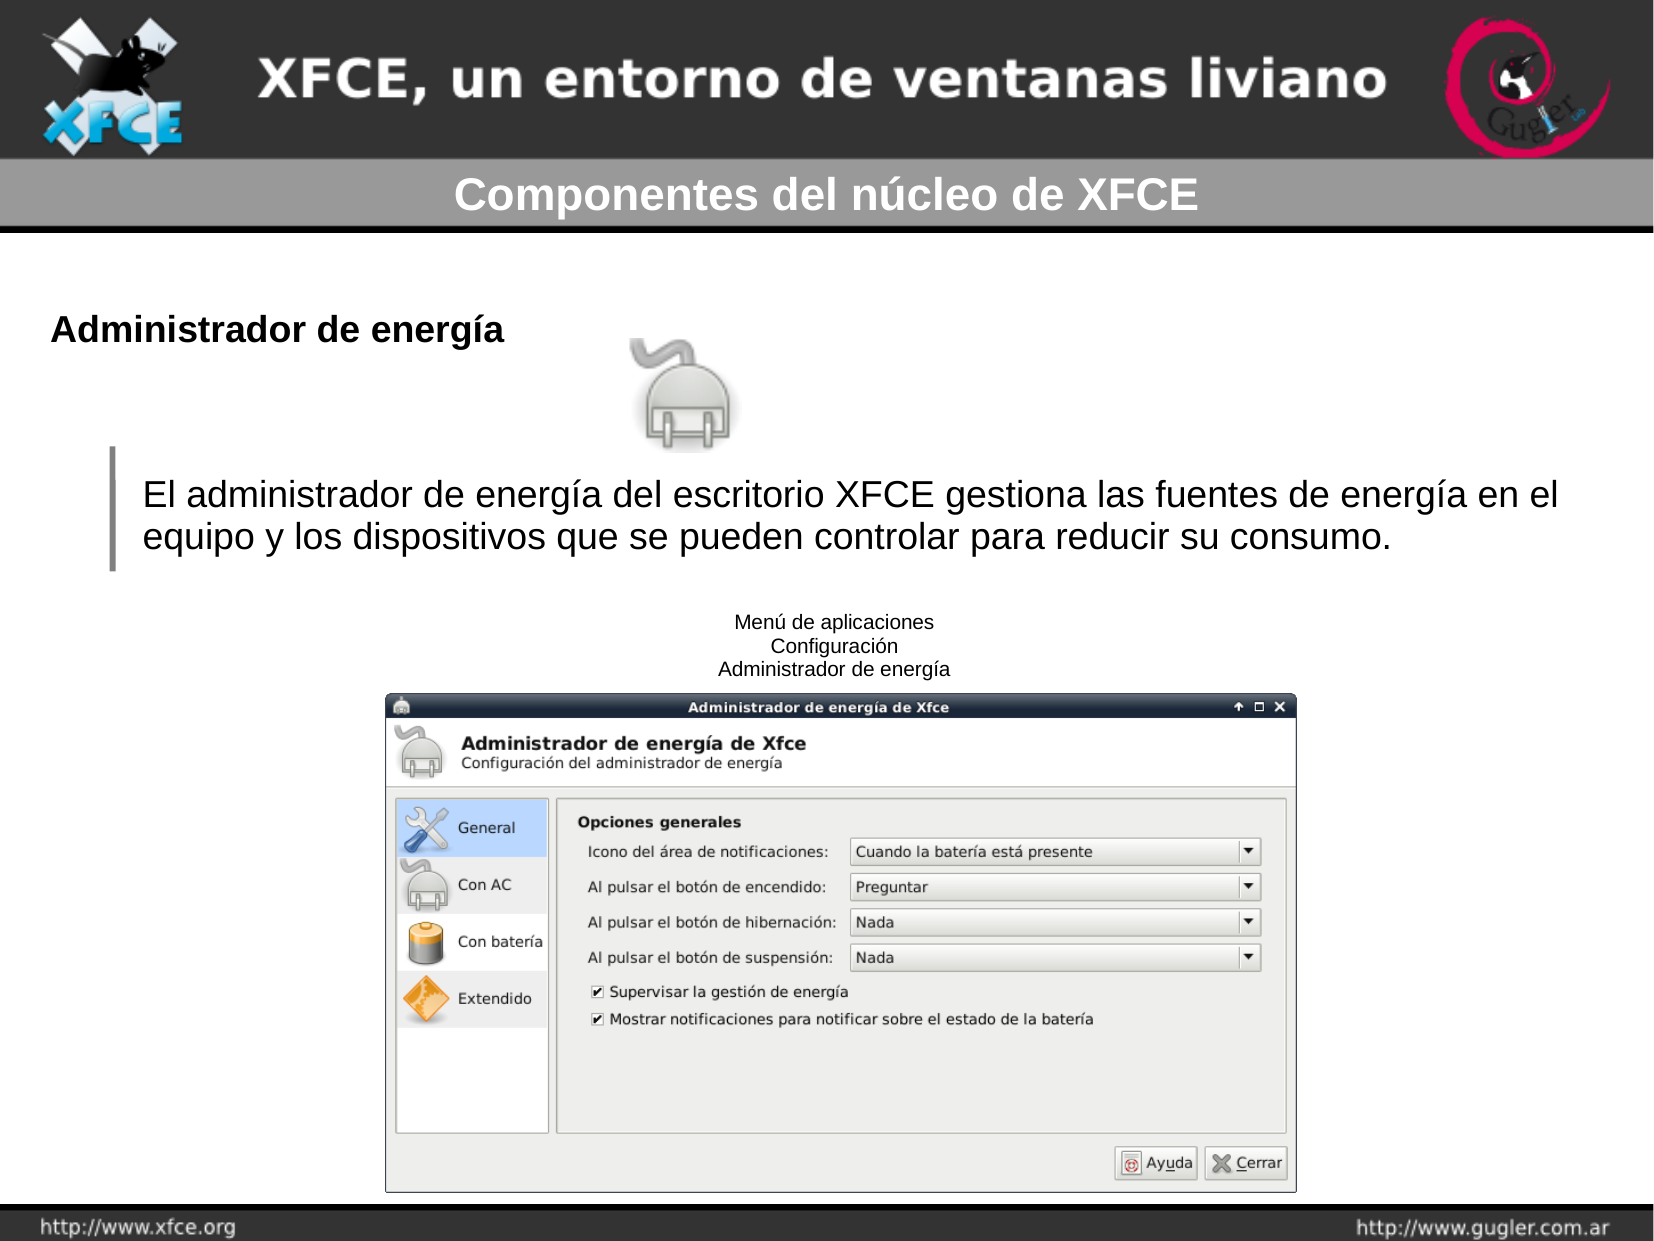

Componentes del núcleo de XFCE
Administrador de energía
El administrador de energía del escritorio XFCE gestiona las fuentes de energía en el equipo y los dispositivos que se pueden controlar para reducir su consumo.
Menú de aplicaciones
Configuración
Administrador de energía